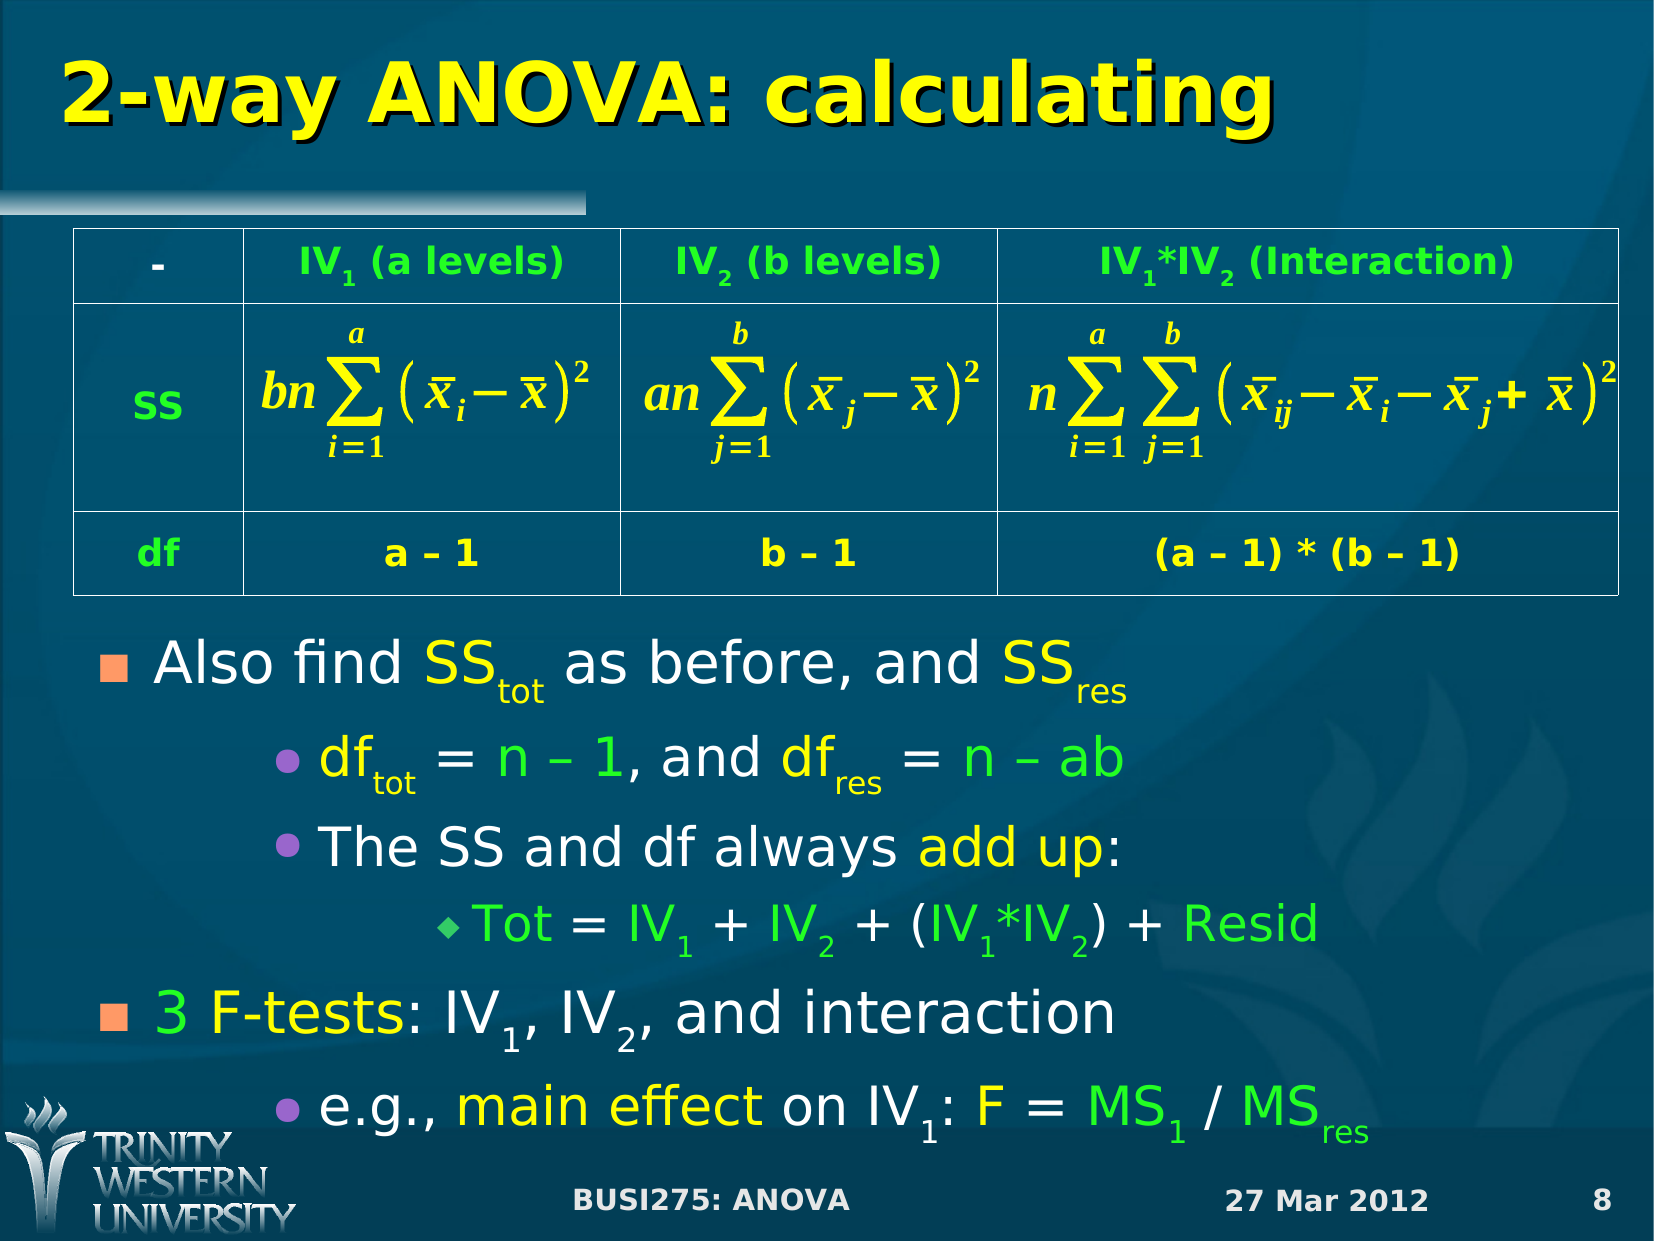

# 2-way ANOVA: calculating
| - | IV1 (a levels) | IV2 (b levels) | IV1\*IV2 (Interaction) |
| --- | --- | --- | --- |
| SS | | | |
| df | a – 1 | b – 1 | (a – 1) \* (b – 1) |
Also find SStot as before, and SSres
dftot = n – 1, and dfres = n – ab
The SS and df always add up:
Tot = IV1 + IV2 + (IV1*IV2) + Resid
3 F-tests: IV1, IV2, and interaction
e.g., main effect on IV1: F = MS1 / MSres
BUSI275: ANOVA
27 Mar 2012
8